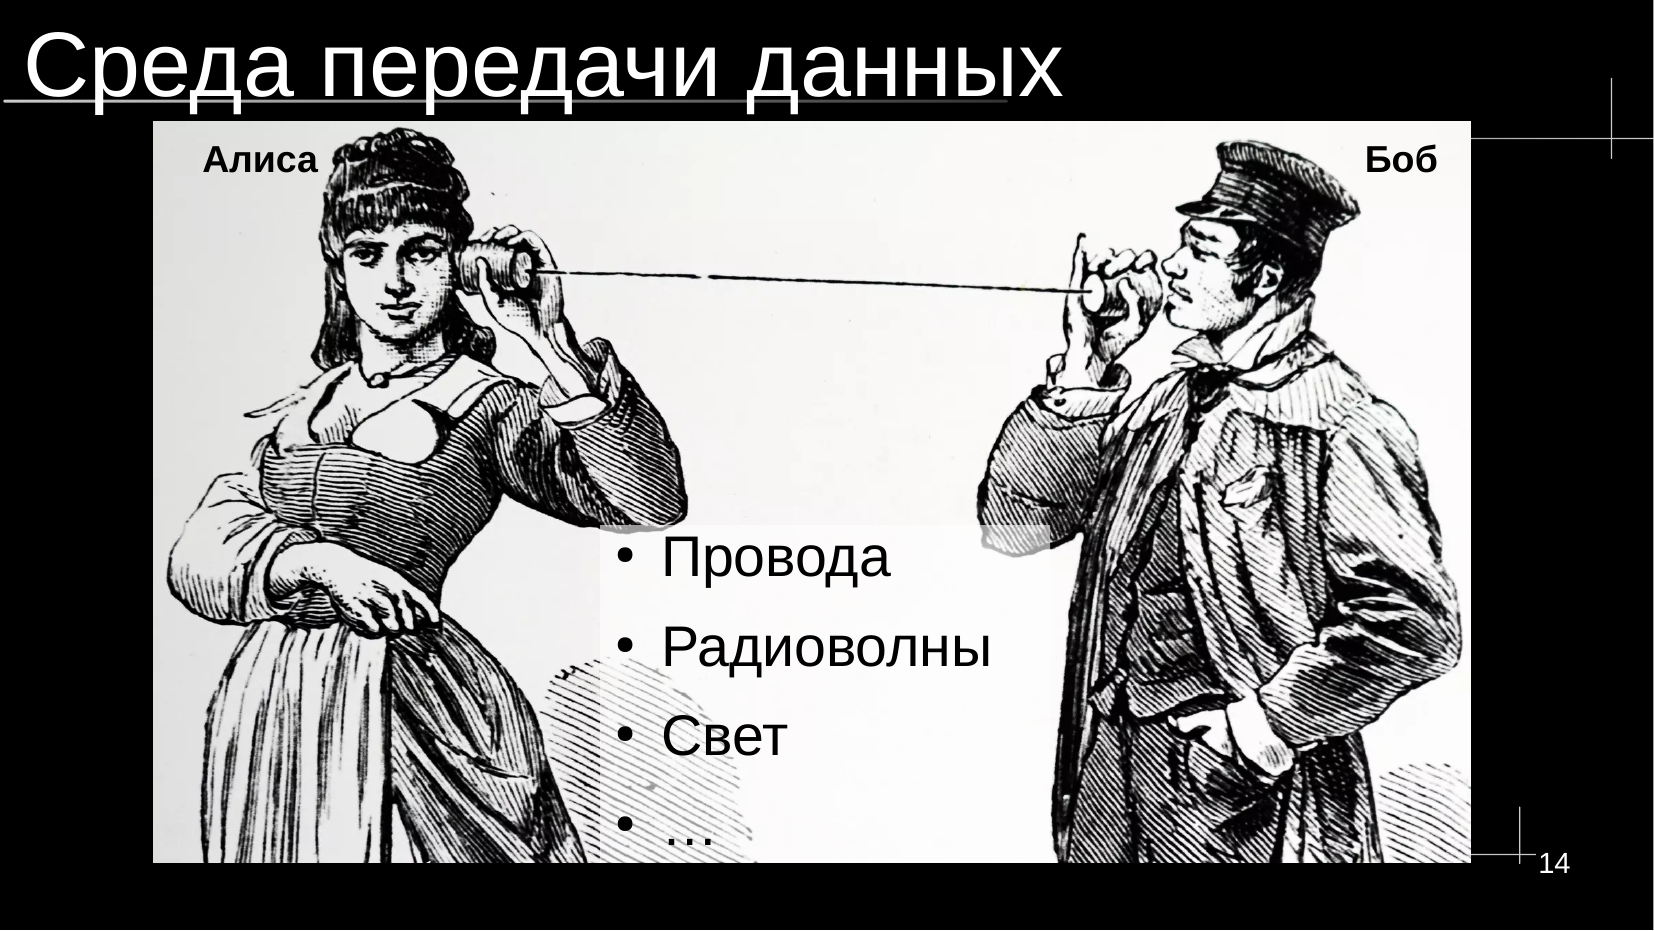

# Среда передачи данных
Алиса
Боб
Провода
Радиоволны
Свет
…
14